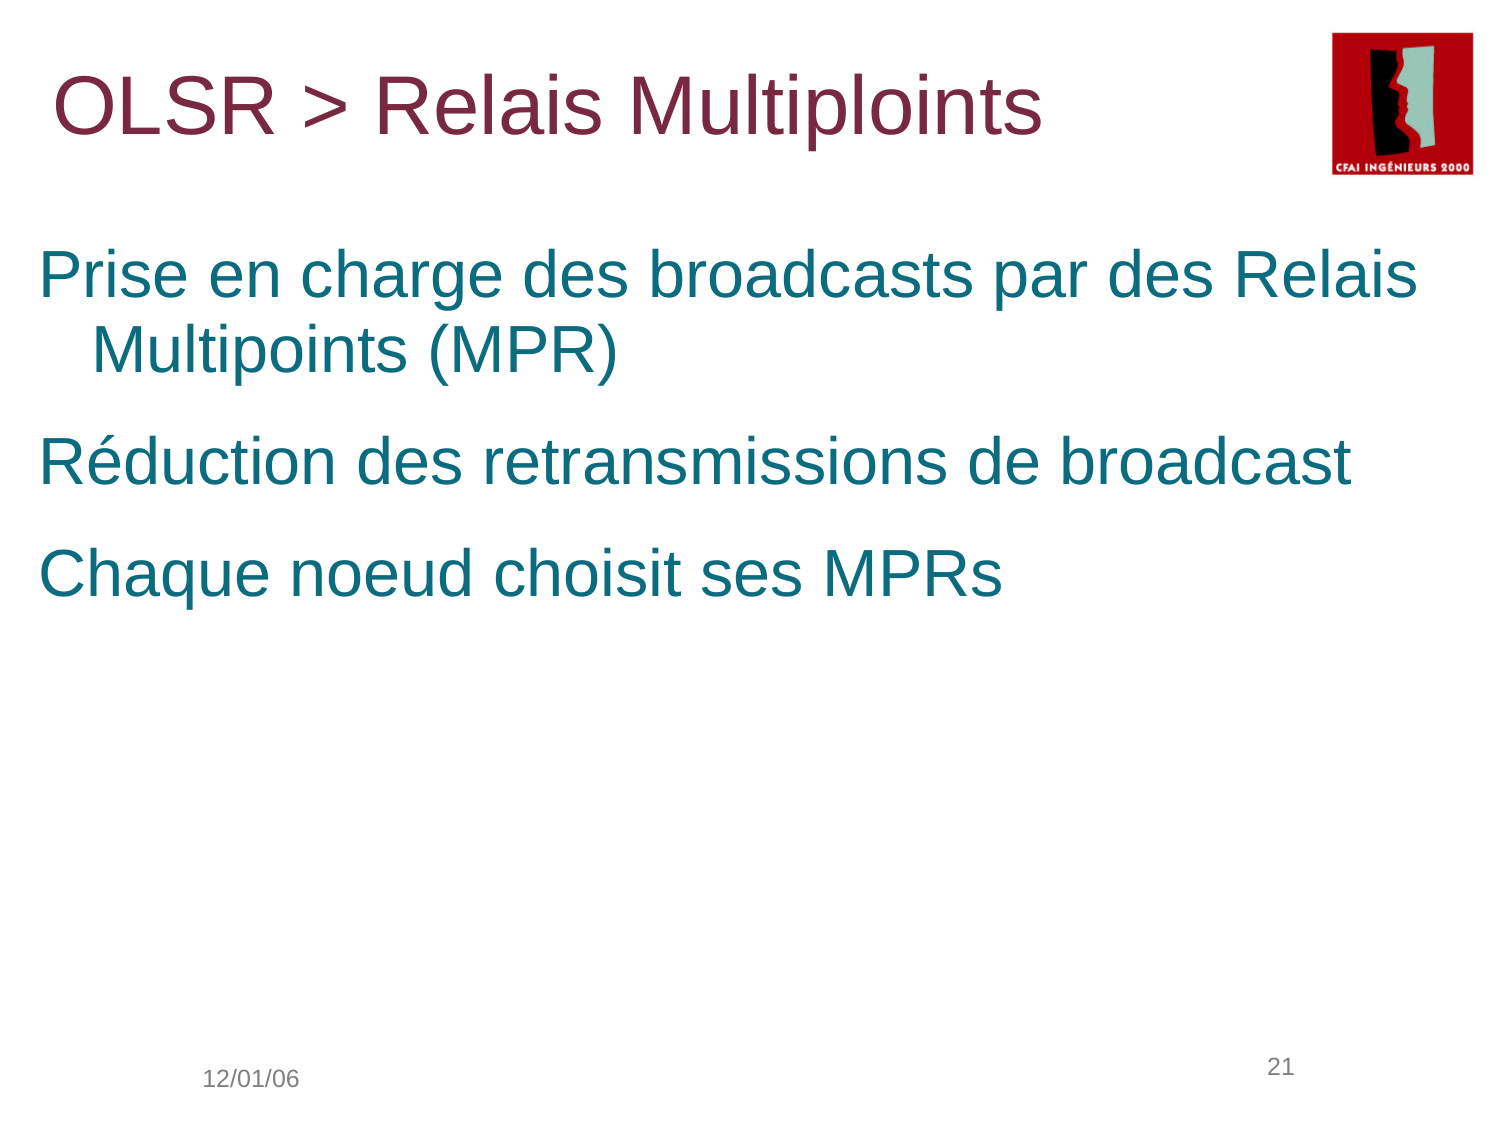

# OLSR > Relais Multiploints
Prise en charge des broadcasts par des Relais Multipoints (MPR)
Réduction des retransmissions de broadcast
Chaque noeud choisit ses MPRs
21